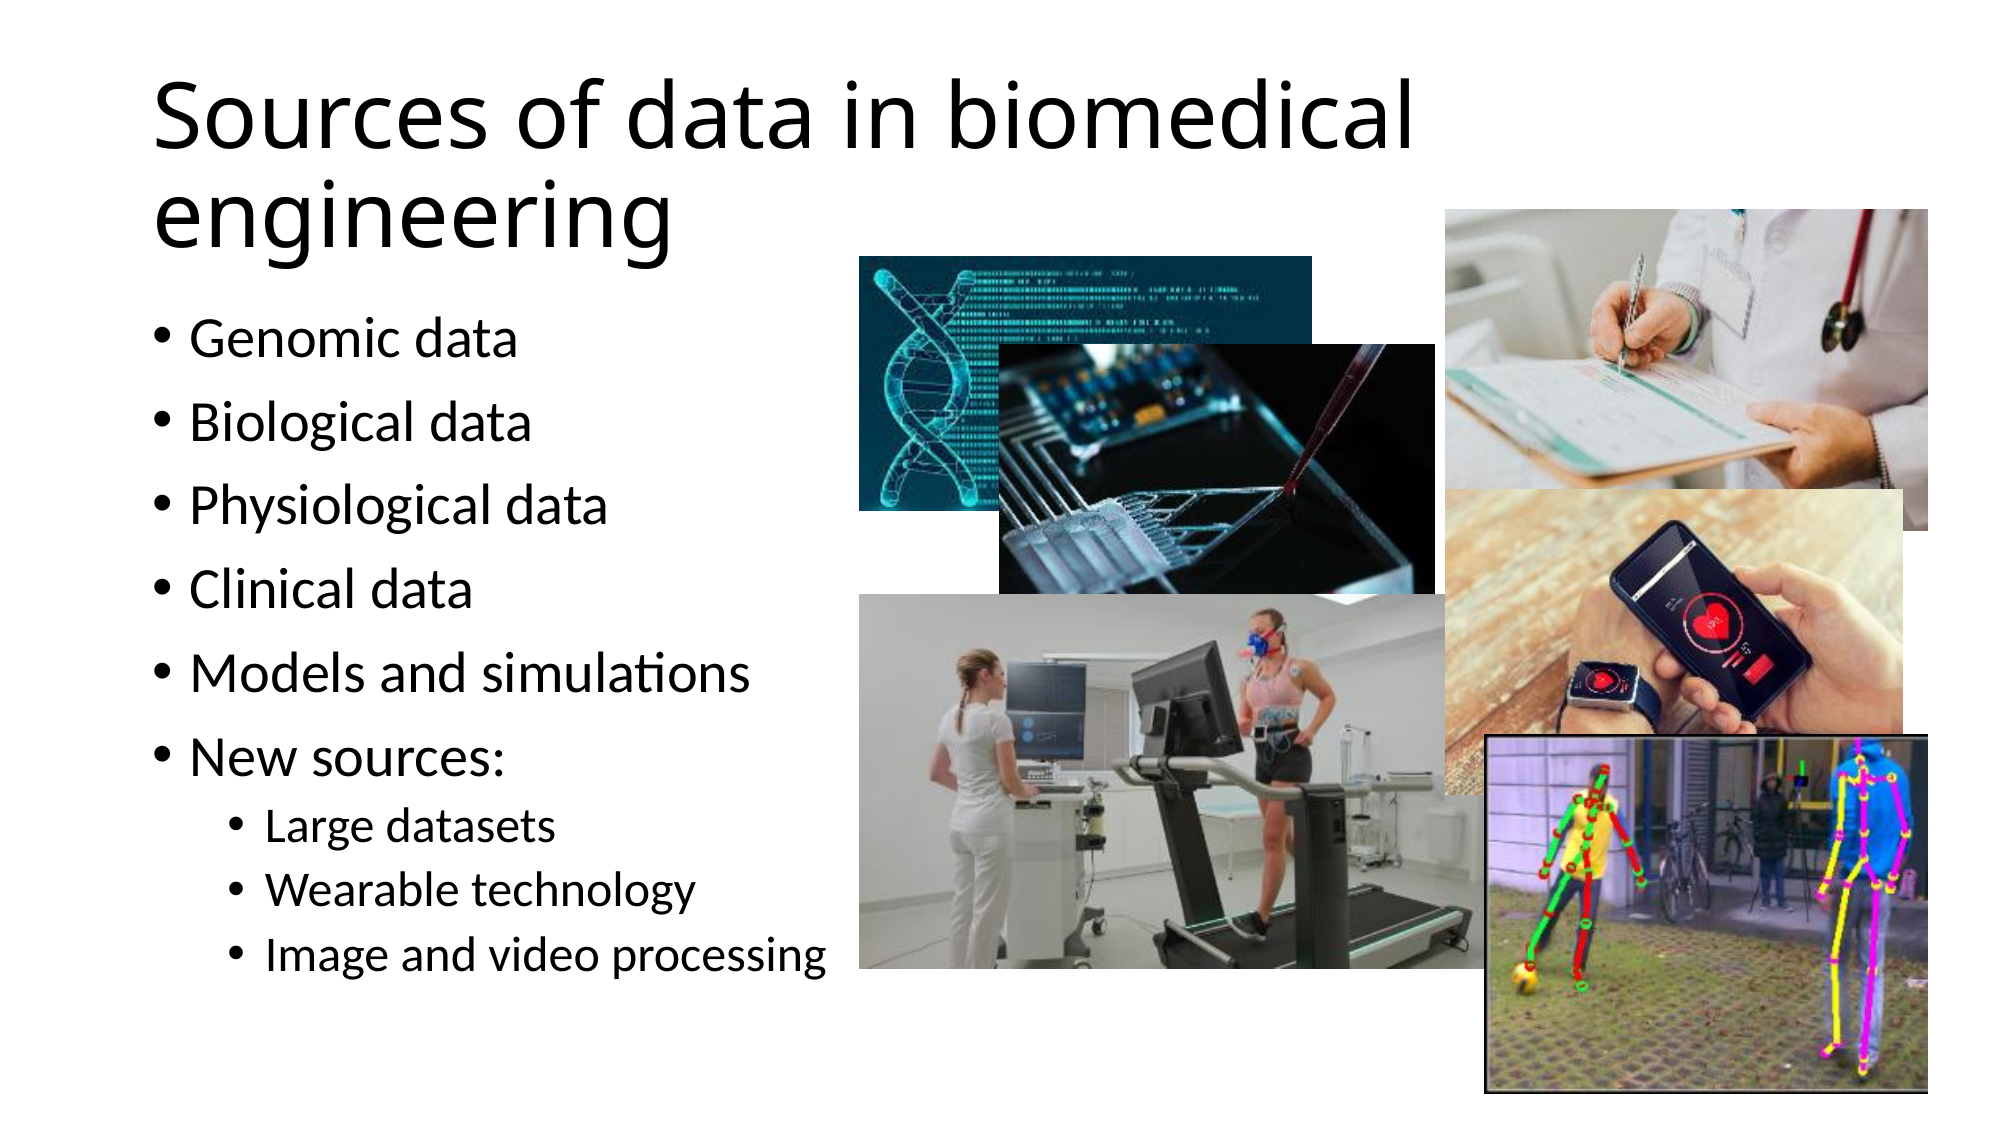

# Sources of data in biomedical engineering
Genomic data
Biological data
Physiological data
Clinical data
Models and simulations
New sources:
Large datasets
Wearable technology
Image and video processing